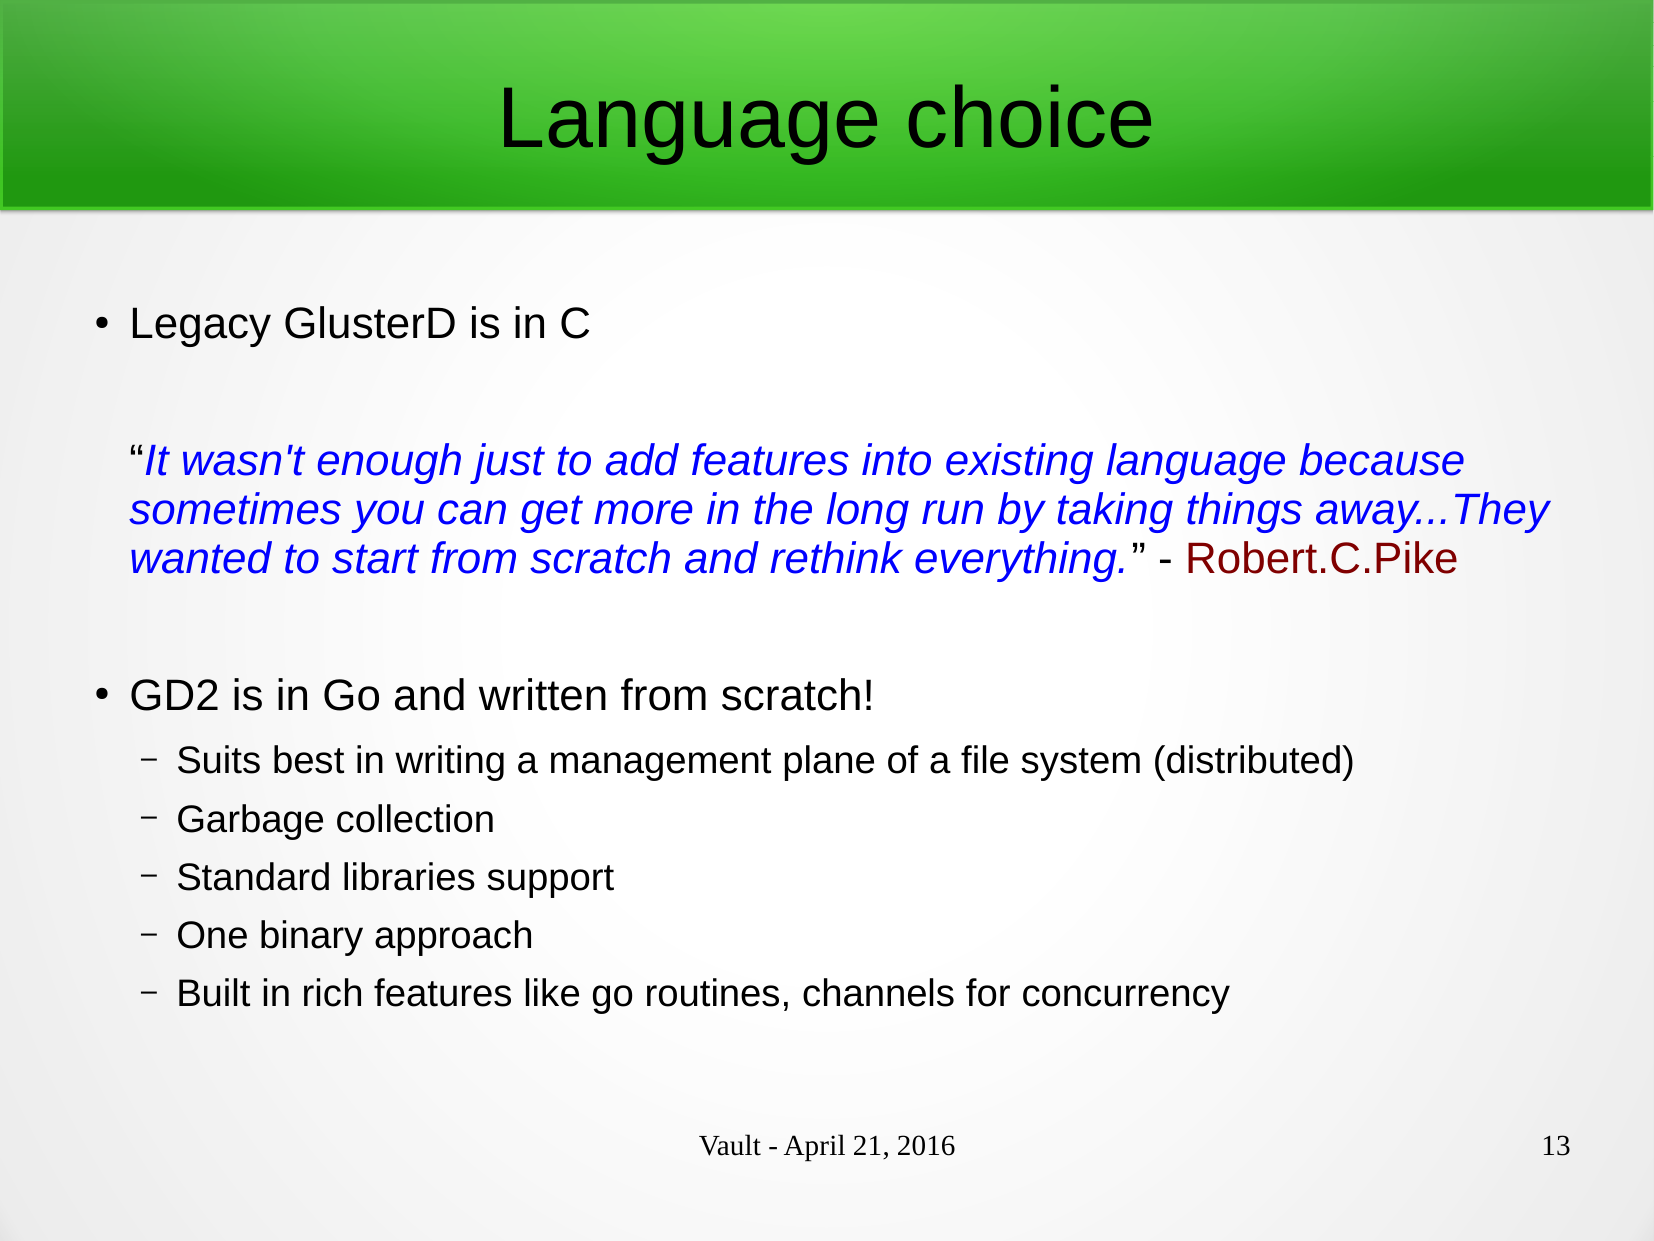

# Language choice
Legacy GlusterD is in C
“It wasn't enough just to add features into existing language because sometimes you can get more in the long run by taking things away...They wanted to start from scratch and rethink everything.” - Robert.C.Pike
GD2 is in Go and written from scratch!
Suits best in writing a management plane of a file system (distributed)
Garbage collection
Standard libraries support
One binary approach
Built in rich features like go routines, channels for concurrency
Vault - April 21, 2016
13